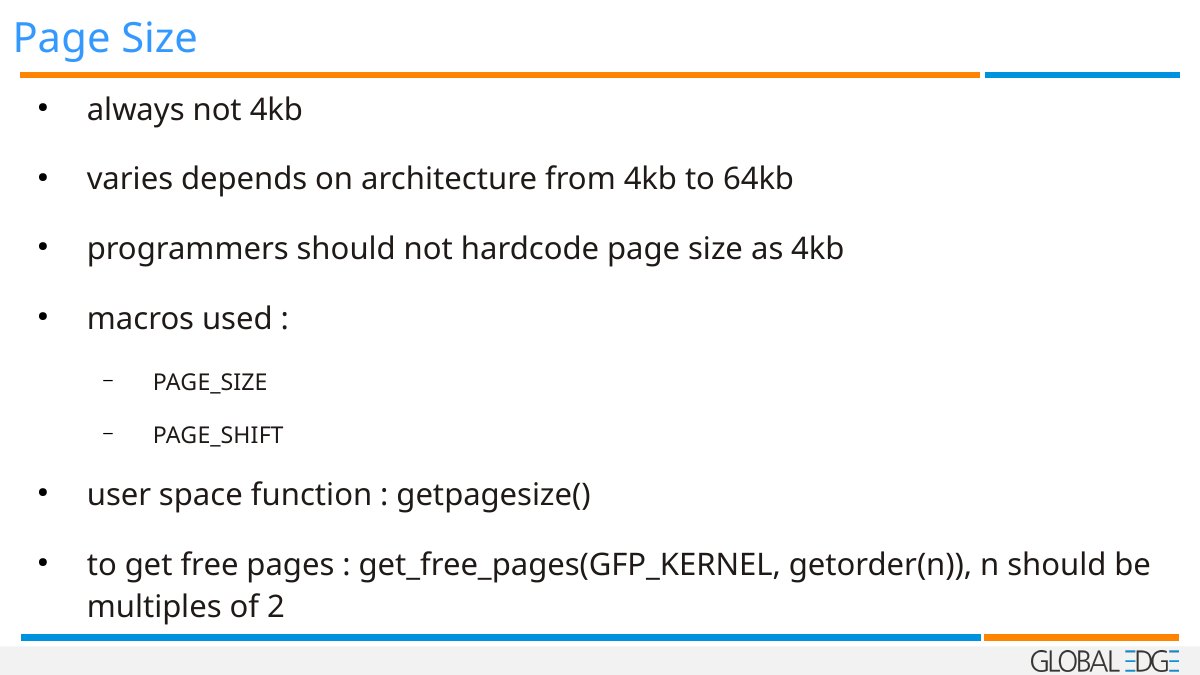

# Page Size
always not 4kb
varies depends on architecture from 4kb to 64kb
programmers should not hardcode page size as 4kb
macros used :
PAGE_SIZE
PAGE_SHIFT
user space function : getpagesize()
to get free pages : get_free_pages(GFP_KERNEL, getorder(n)), n should be multiples of 2